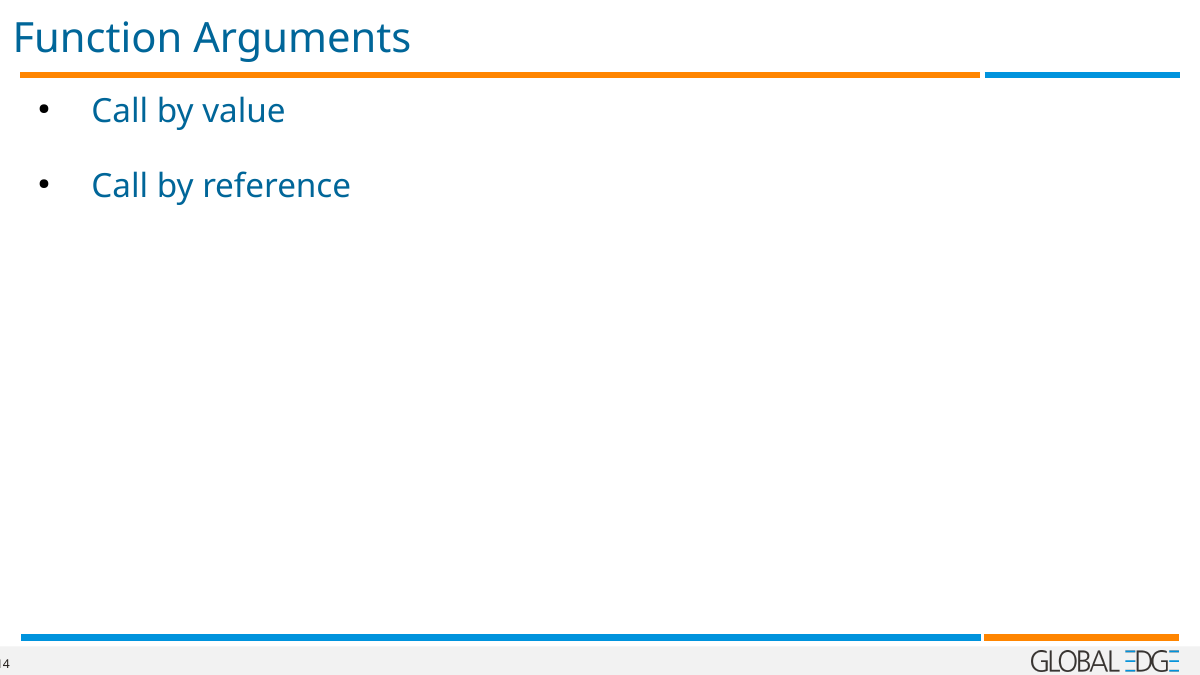

# Function Arguments
Call by value
Call by reference